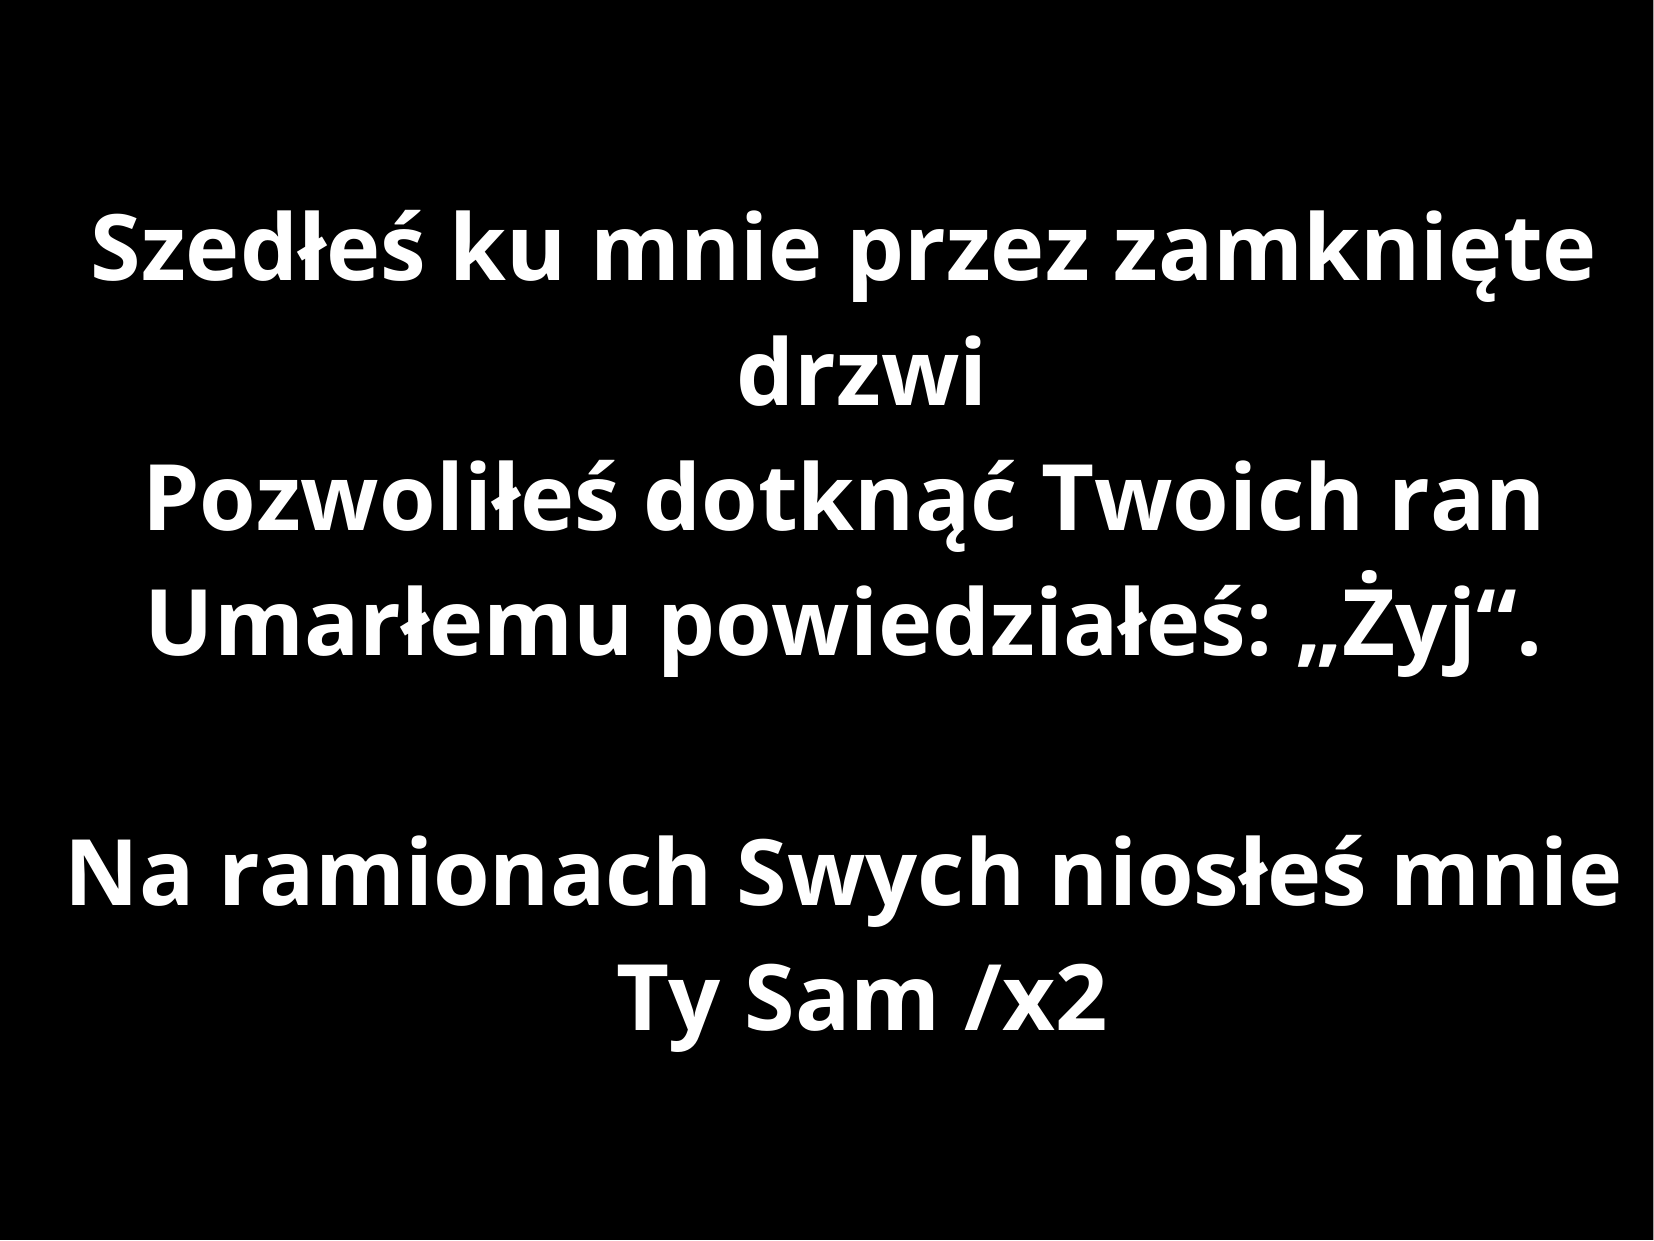

# Szedłeś ku mnie przez zamknięte drzwi
Pozwoliłeś dotknąć Twoich ran
Umarłemu powiedziałeś: „Żyj“.
Na ramionach Swych niosłeś mnie Ty Sam /x2